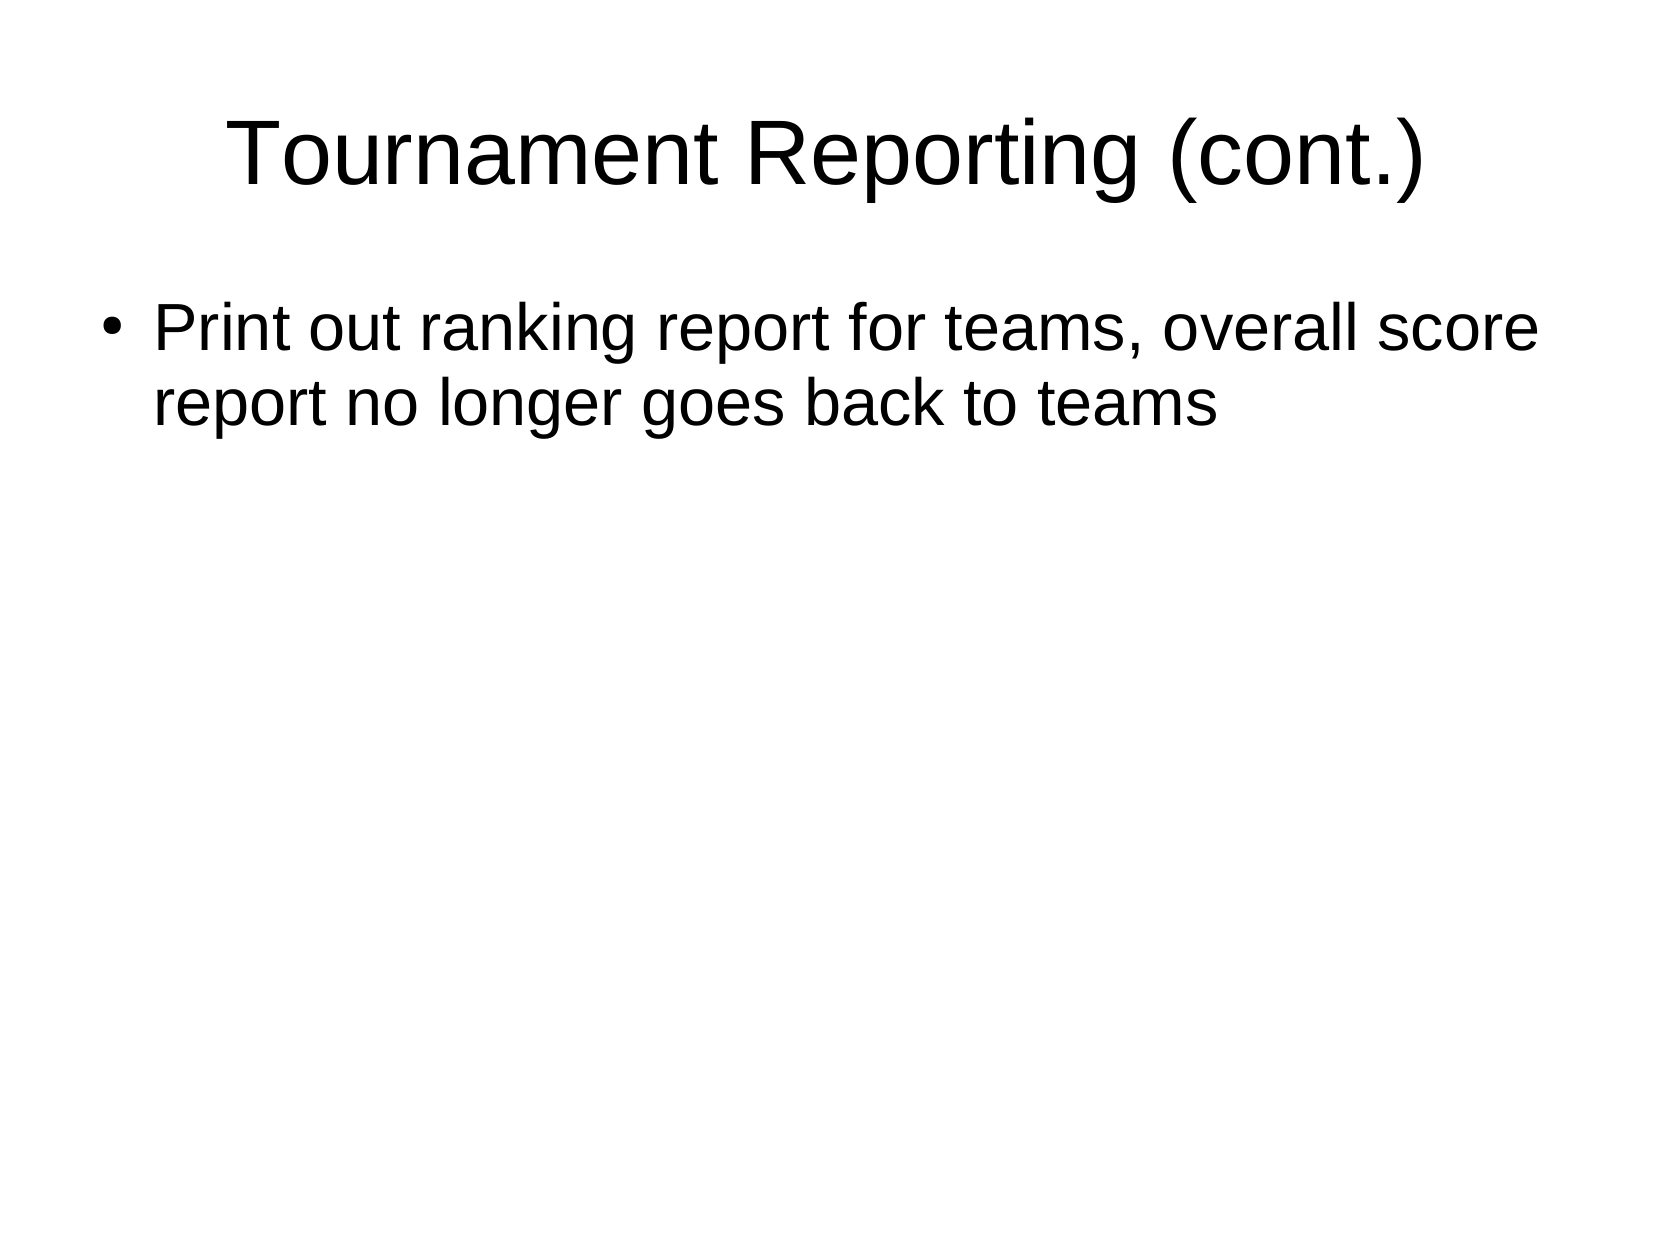

# Tournament Reporting (cont.)
Print out ranking report for teams, overall score report no longer goes back to teams